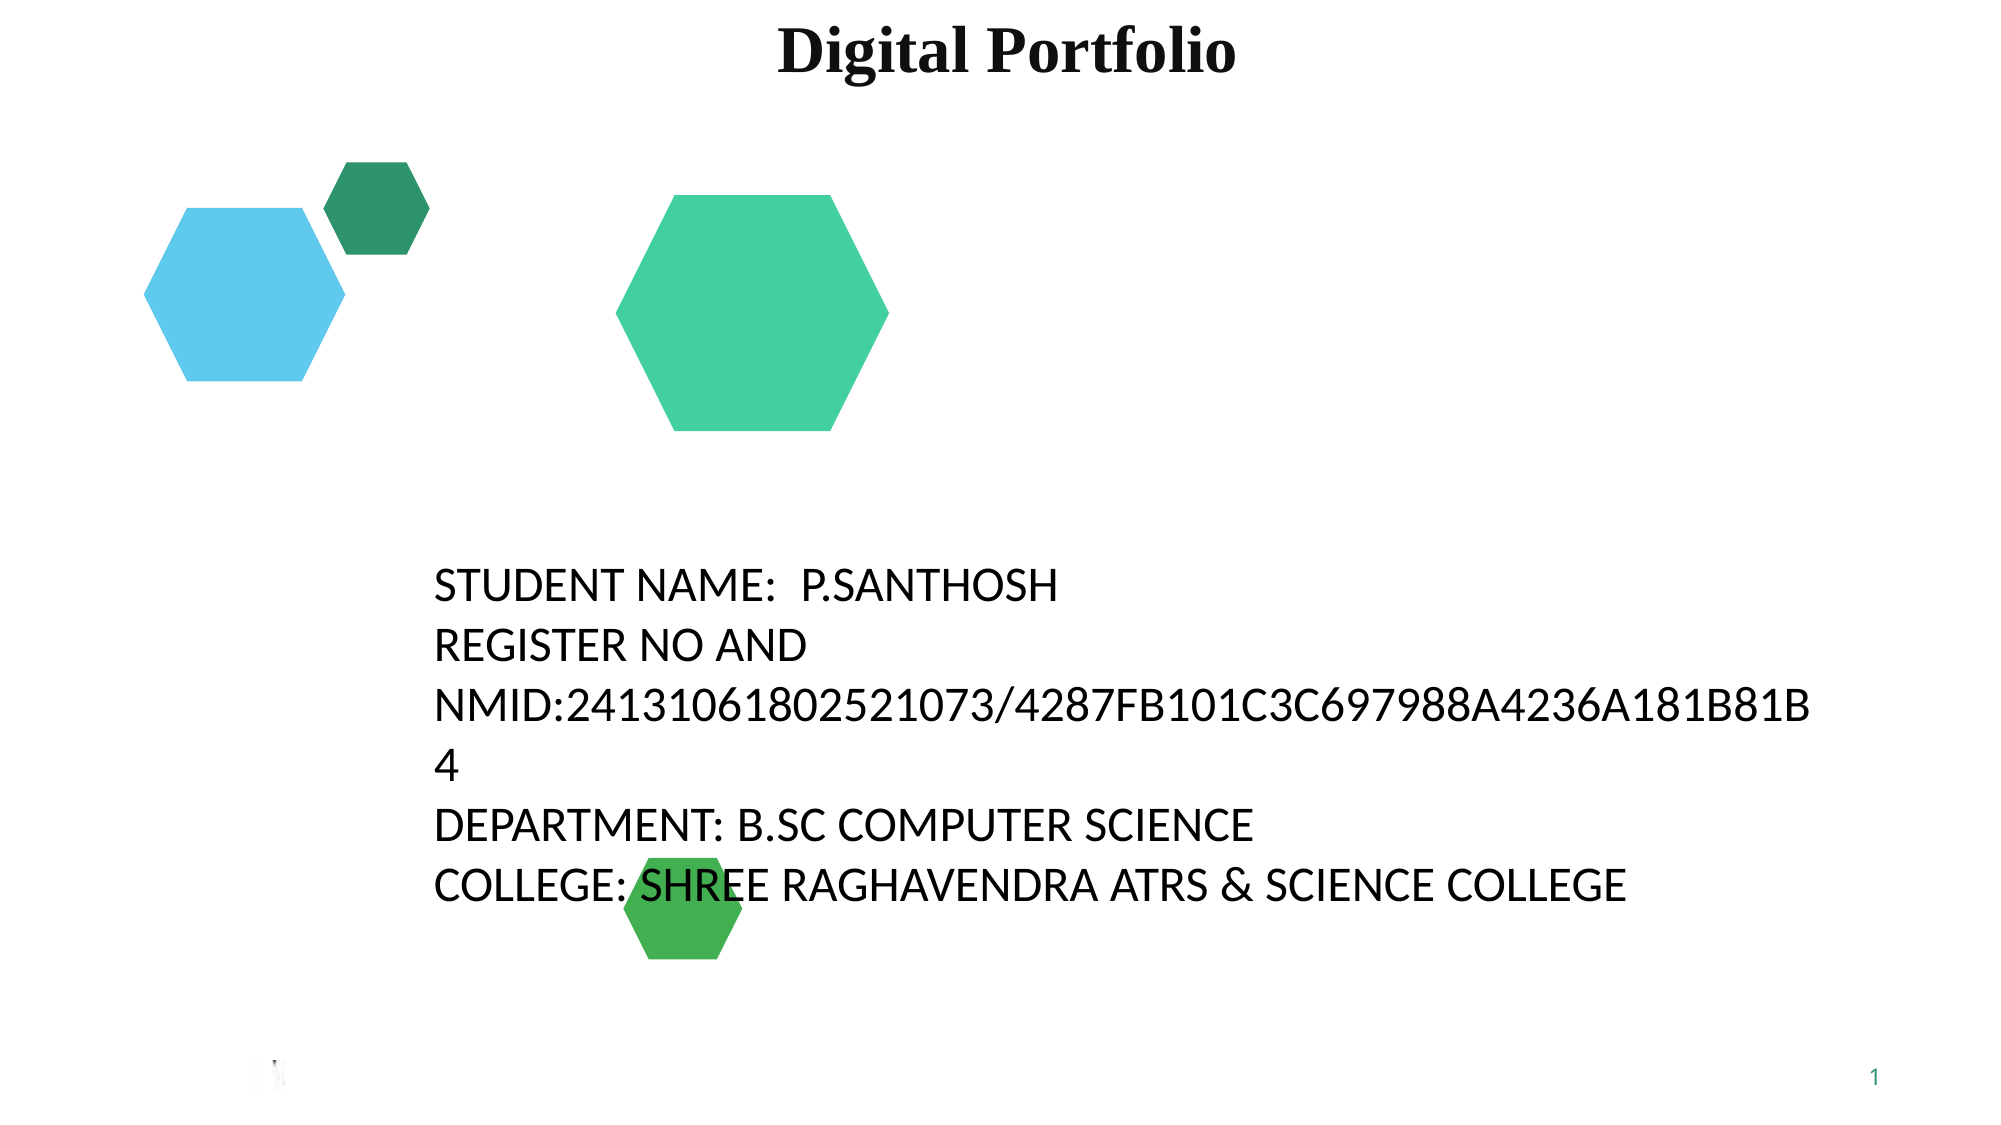

# Digital Portfolio
STUDENT NAME: P.SANTHOSH
REGISTER NO AND NMID:24131061802521073/4287FB101C3C697988A4236A181B81B4
DEPARTMENT: B.SC COMPUTER SCIENCE
COLLEGE: SHREE RAGHAVENDRA ATRS & SCIENCE COLLEGE